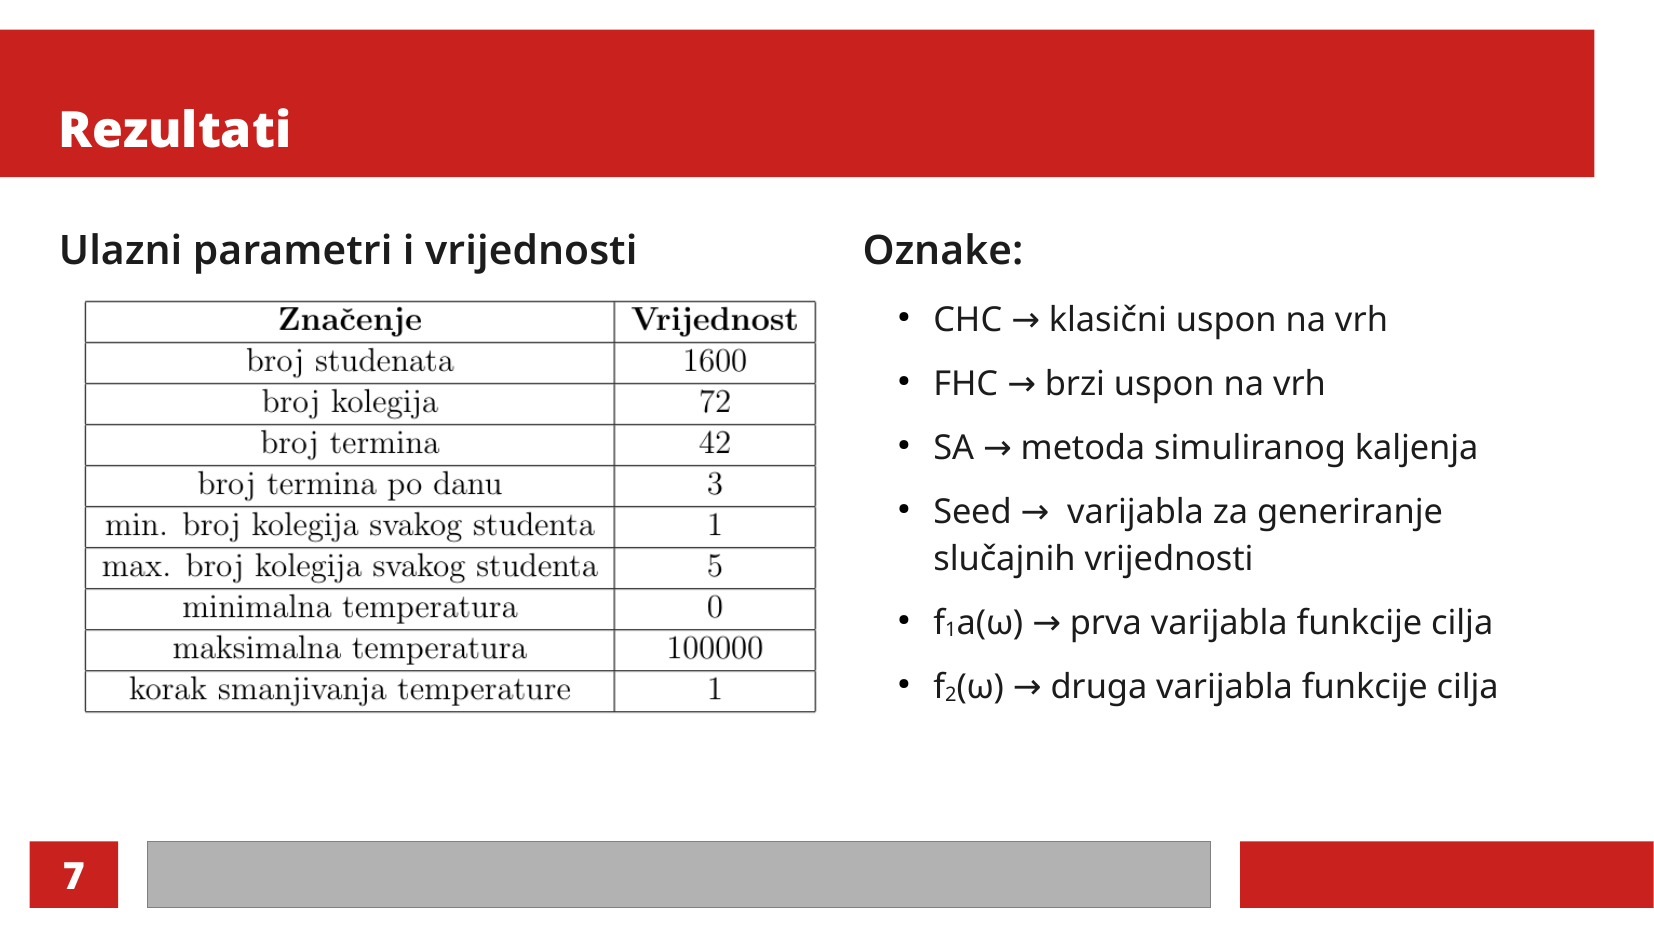

# Rezultati
Ulazni parametri i vrijednosti
Oznake:
CHC → klasični uspon na vrh
FHC → brzi uspon na vrh
SA → metoda simuliranog kaljenja
Seed → varijabla za generiranje slučajnih vrijednosti
f1a(ω) → prva varijabla funkcije cilja
f2(ω) → druga varijabla funkcije cilja
7